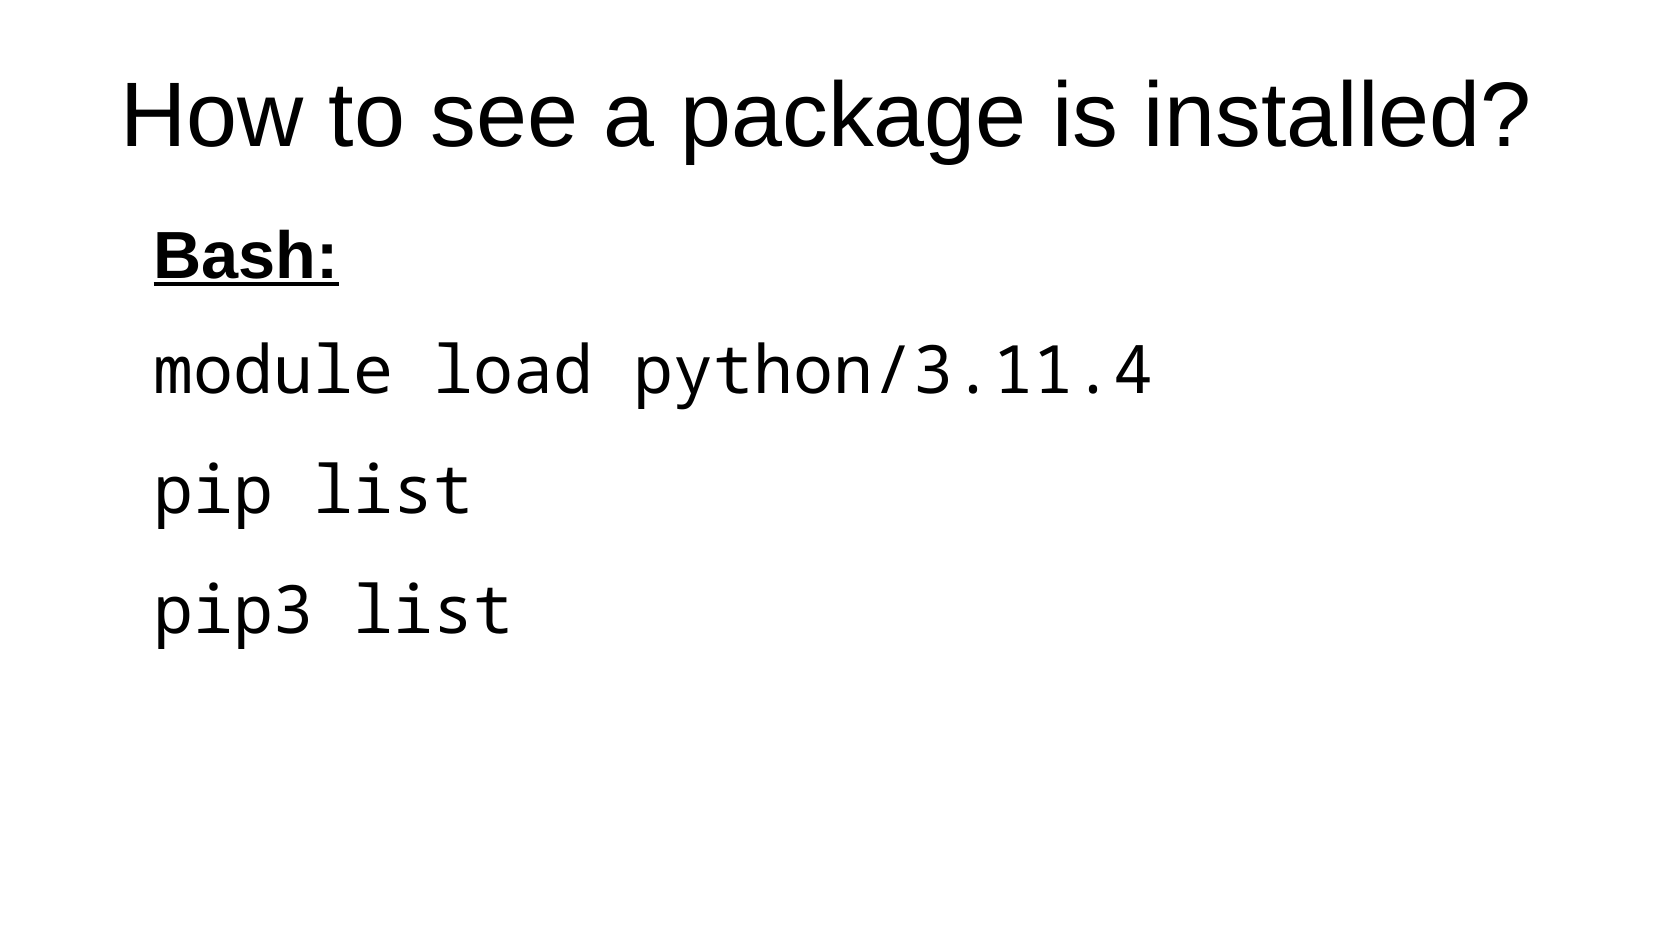

# How to see a package is installed?
Bash:
module load python/3.11.4
pip list
pip3 list